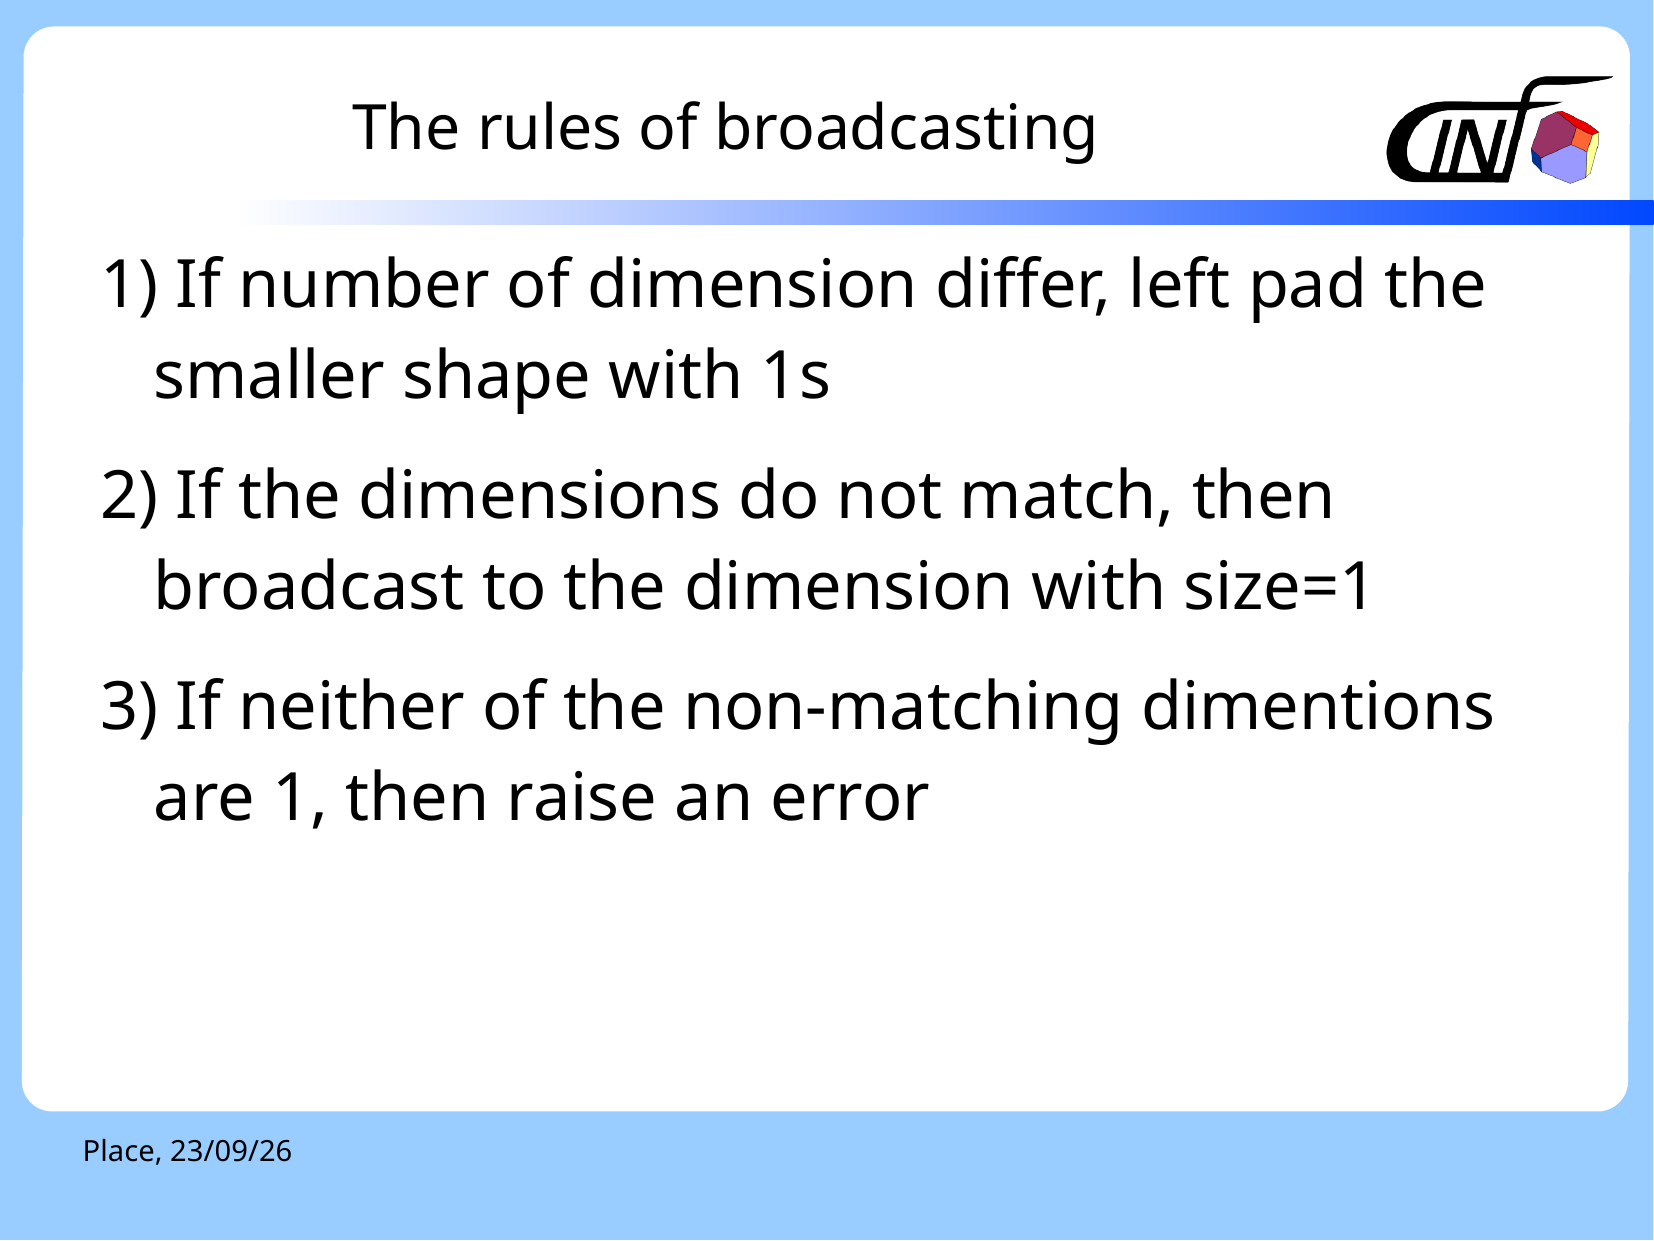

# The rules of broadcasting
 If number of dimension differ, left pad the smaller shape with 1s
 If the dimensions do not match, then broadcast to the dimension with size=1
 If neither of the non-matching dimentions are 1, then raise an error